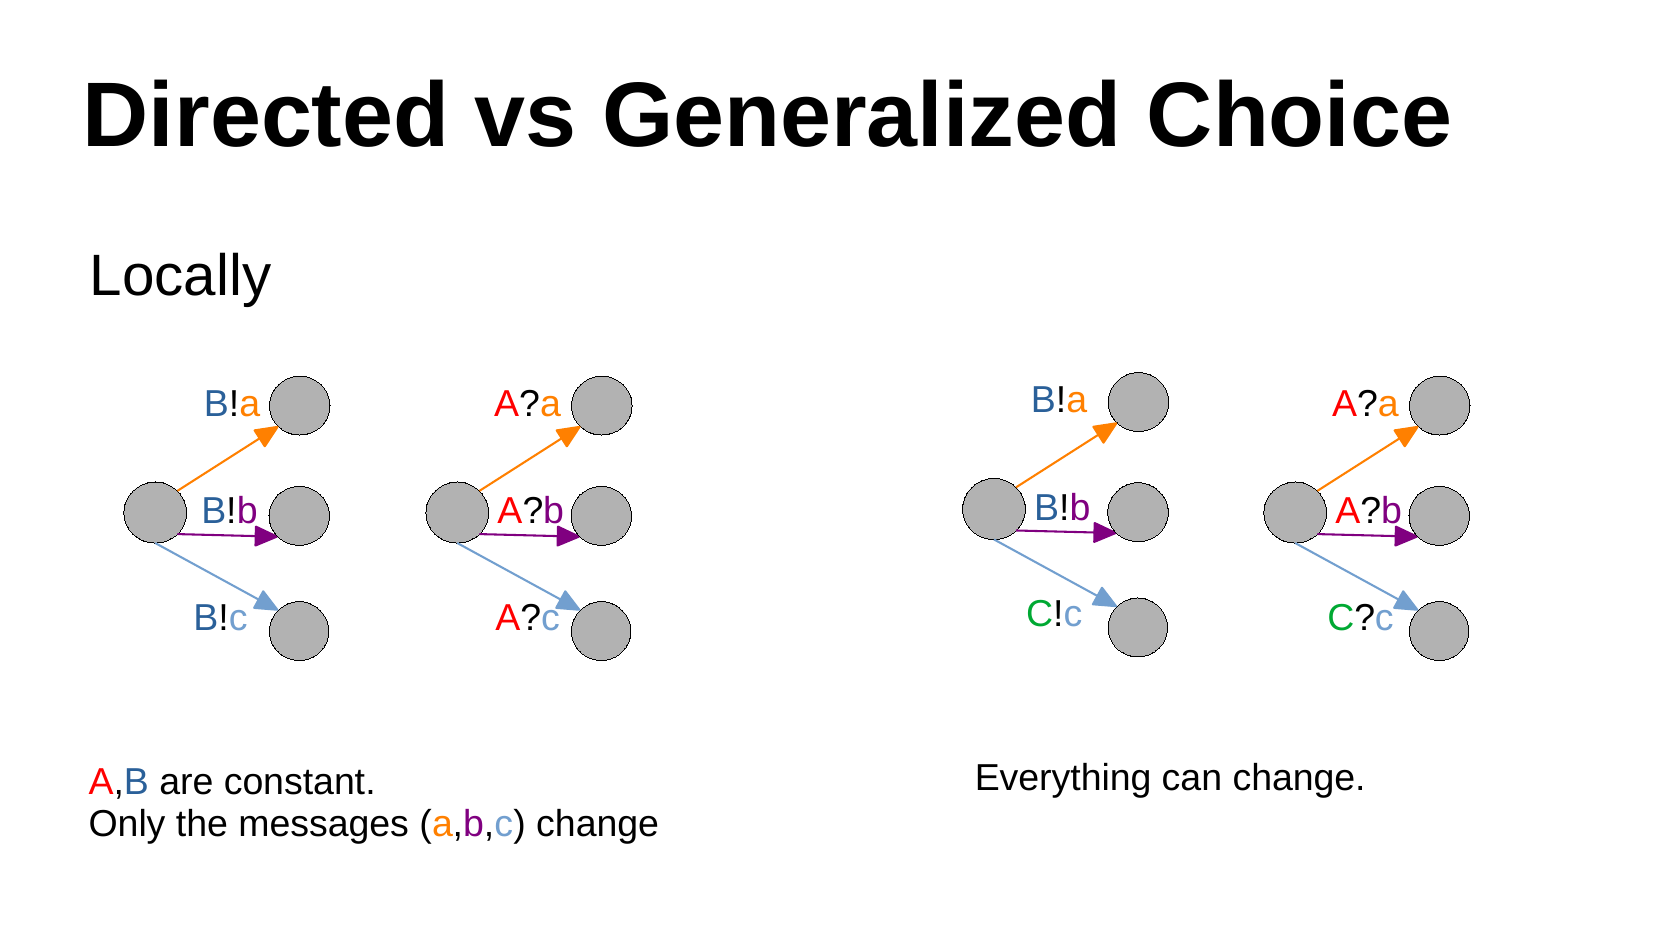

# Directed vs Generalized Choice
Locally
B!a
B!a
A?a
A?a
B!b
B!b
A?b
A?b
C!c
B!c
A?c
C?c
Everything can change.
A,B are constant.
Only the messages (a,b,c) change